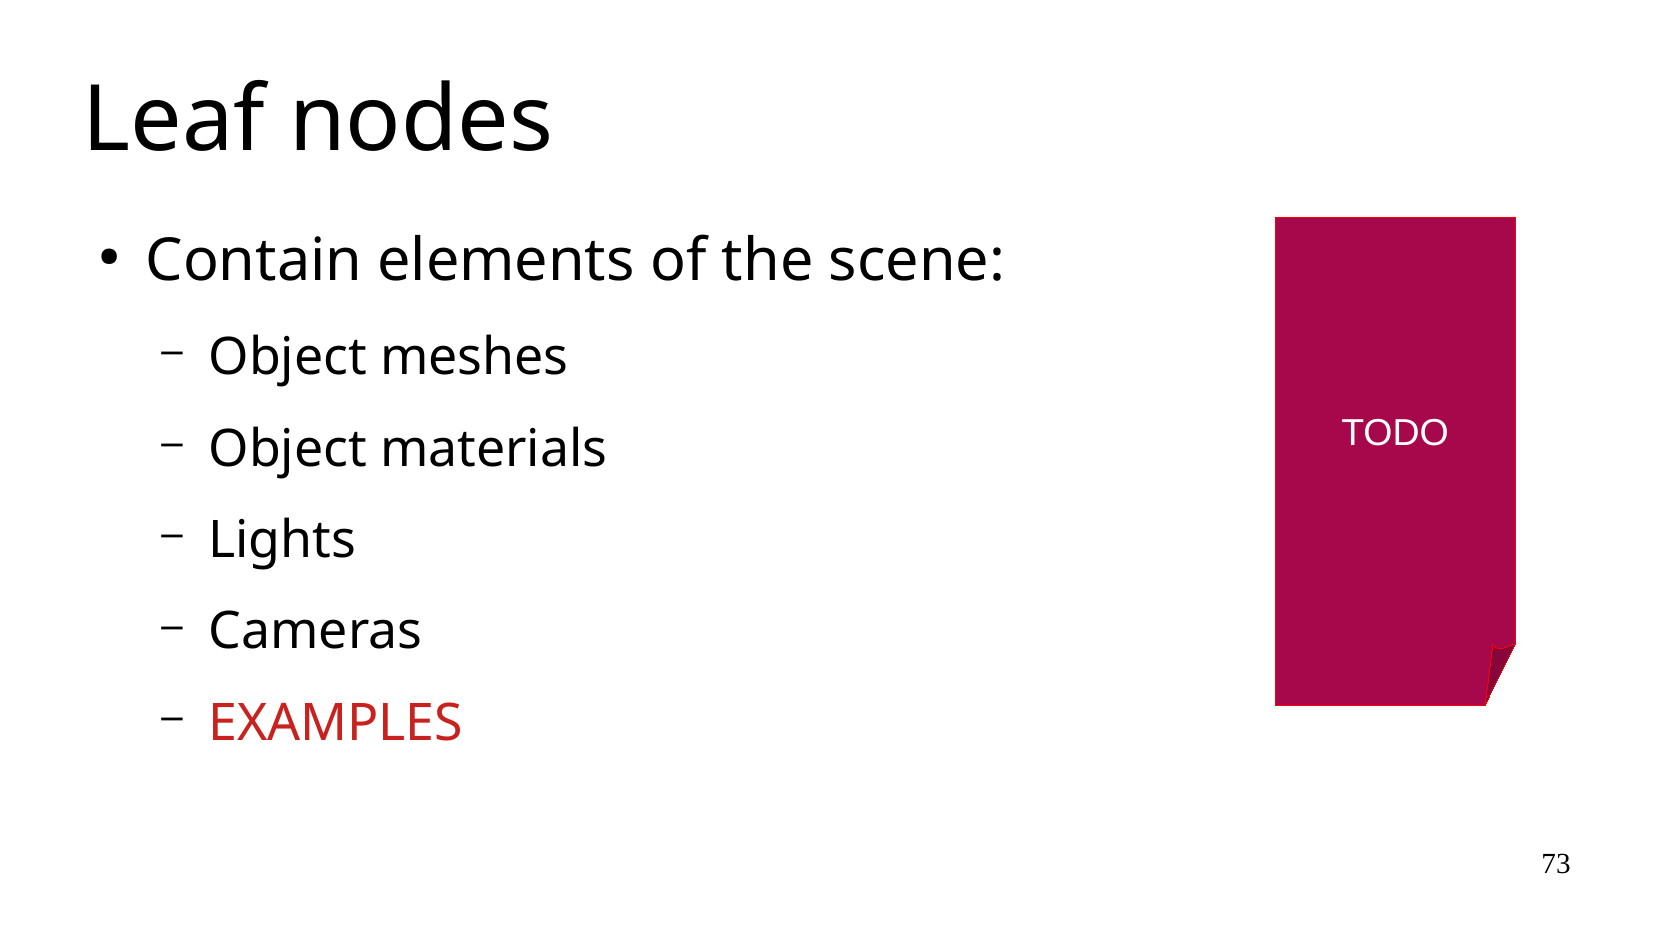

# Leaf nodes
Contain elements of the scene:
Object meshes
Object materials
Lights
Cameras
EXAMPLES
TODO
73